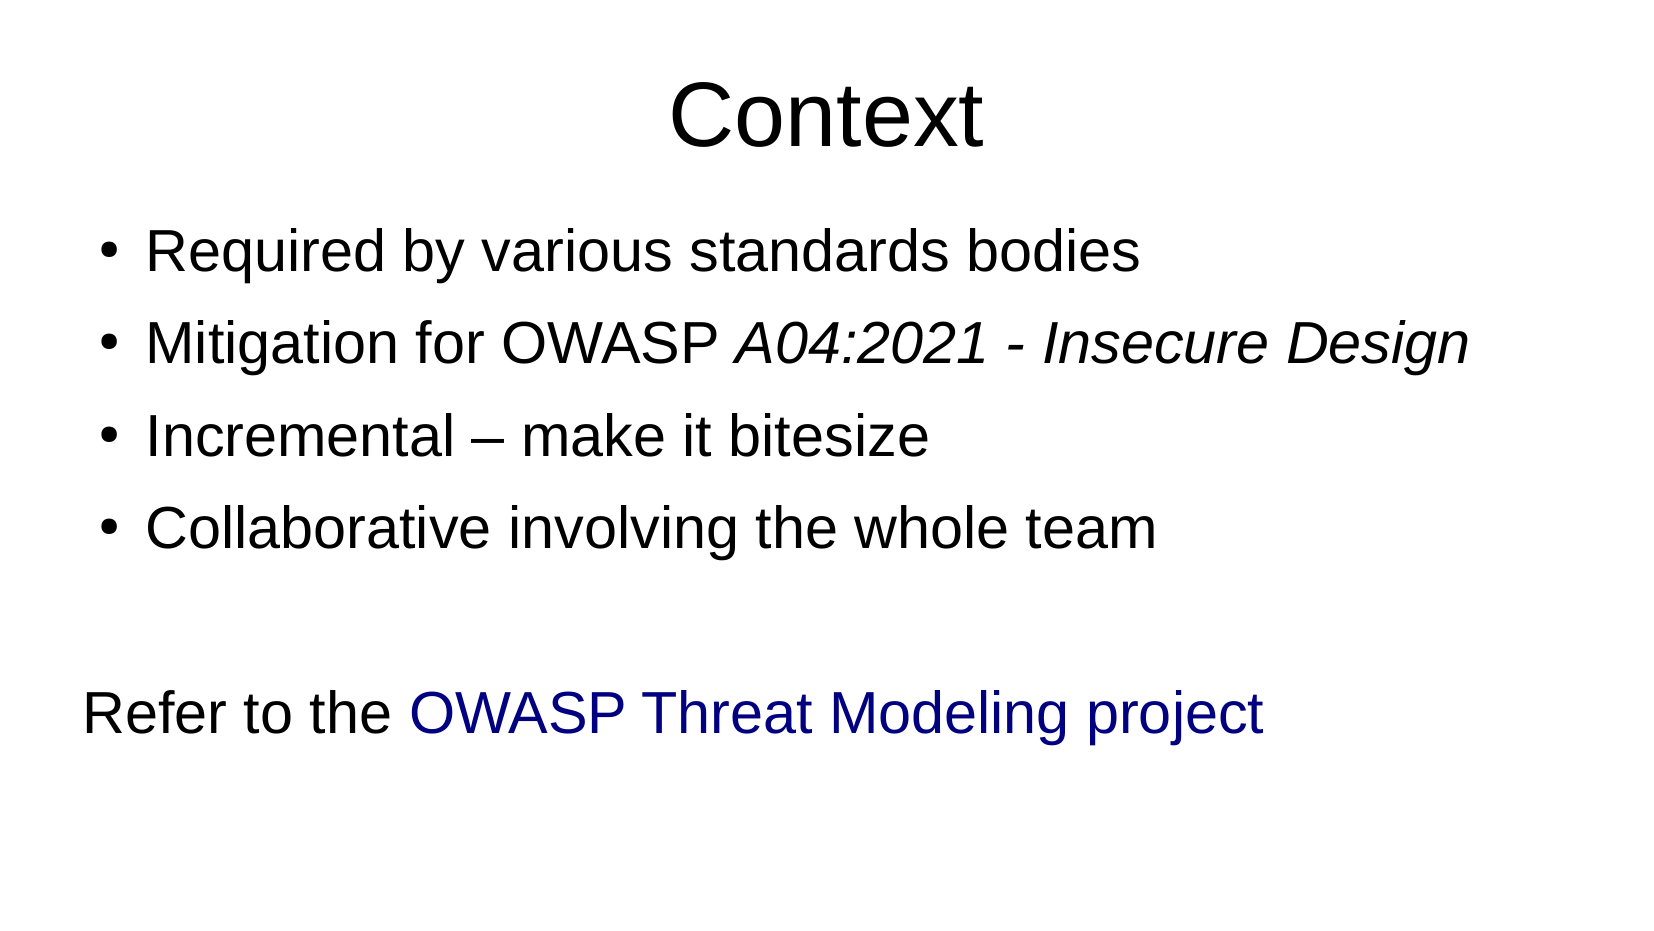

# Context
Required by various standards bodies
Mitigation for OWASP A04:2021 - Insecure Design
Incremental – make it bitesize
Collaborative involving the whole team
Refer to the OWASP Threat Modeling project